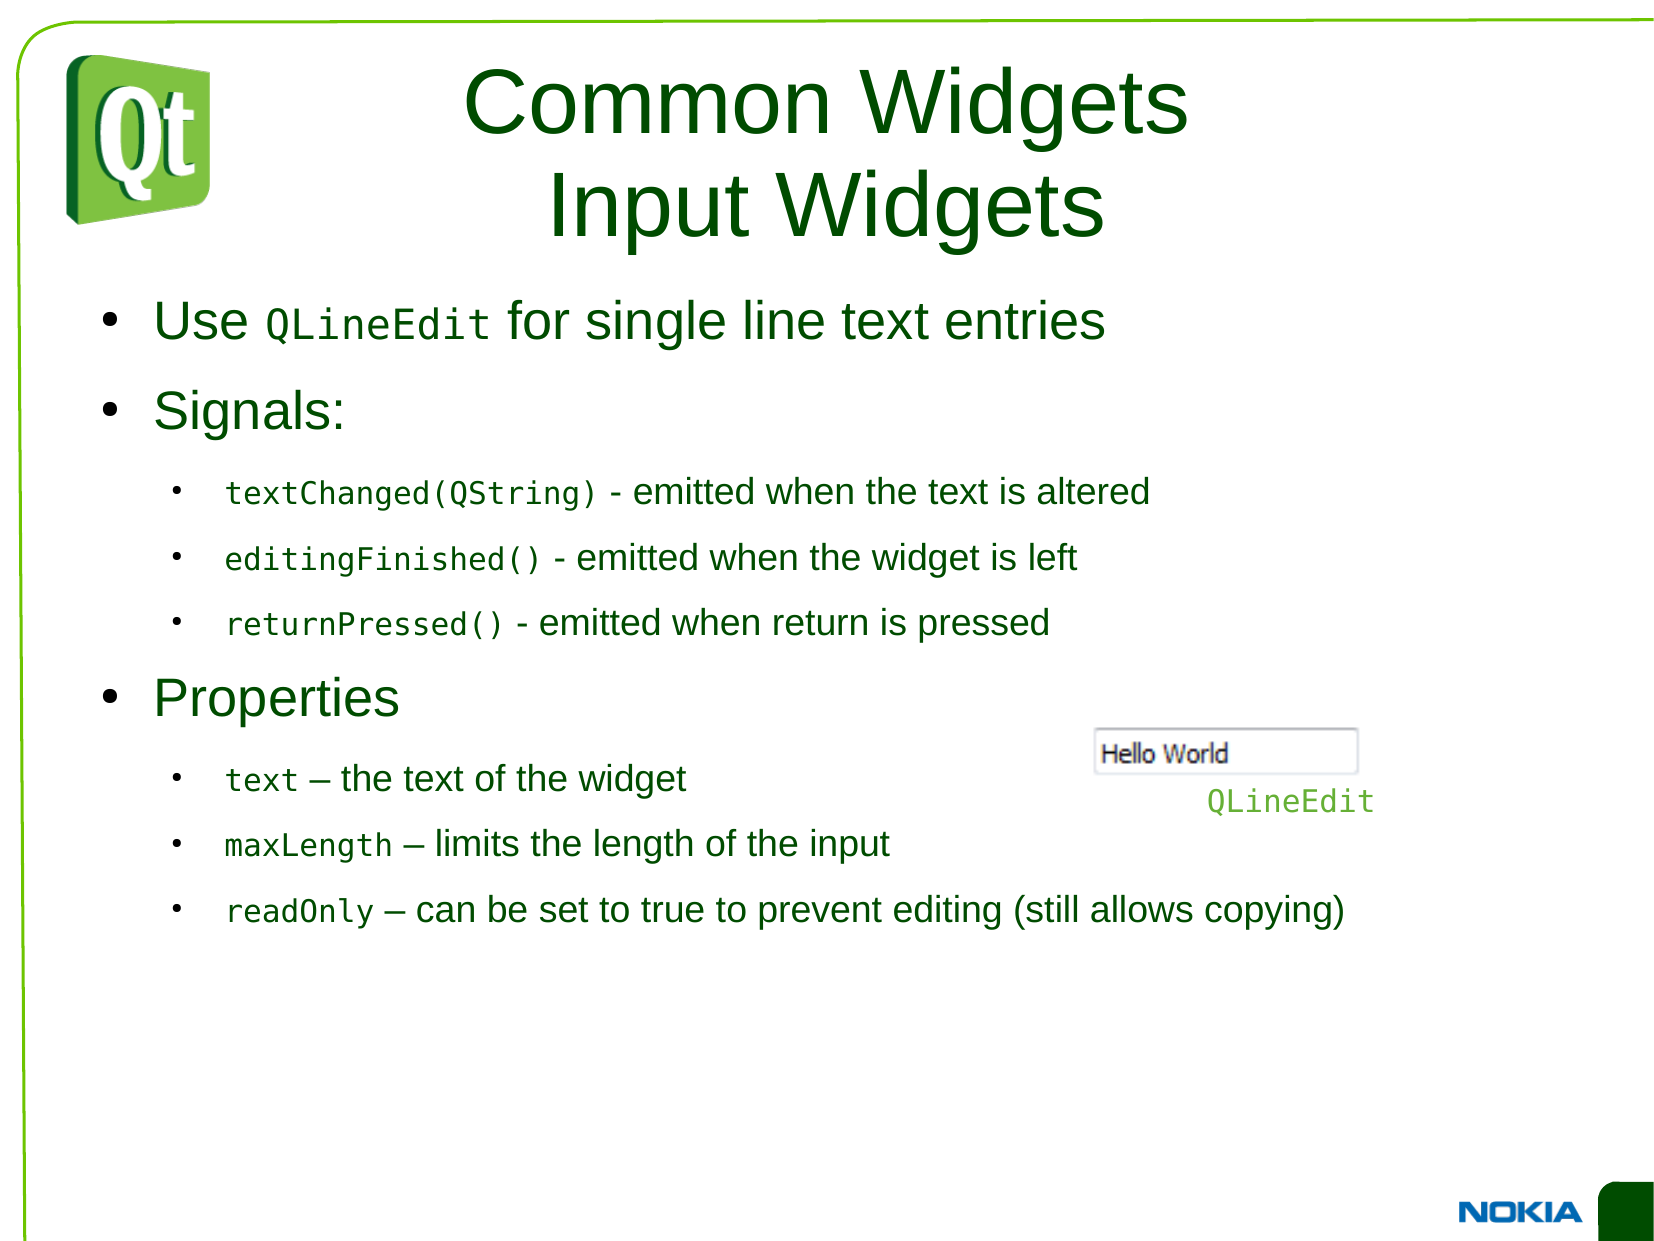

# Common Widgets Input Widgets
Use QLineEdit for single line text entries
Signals:
textChanged(QString) - emitted when the text is altered
editingFinished() - emitted when the widget is left
returnPressed() - emitted when return is pressed
Properties
text – the text of the widget
maxLength – limits the length of the input
readOnly – can be set to true to prevent editing (still allows copying)
QLineEdit